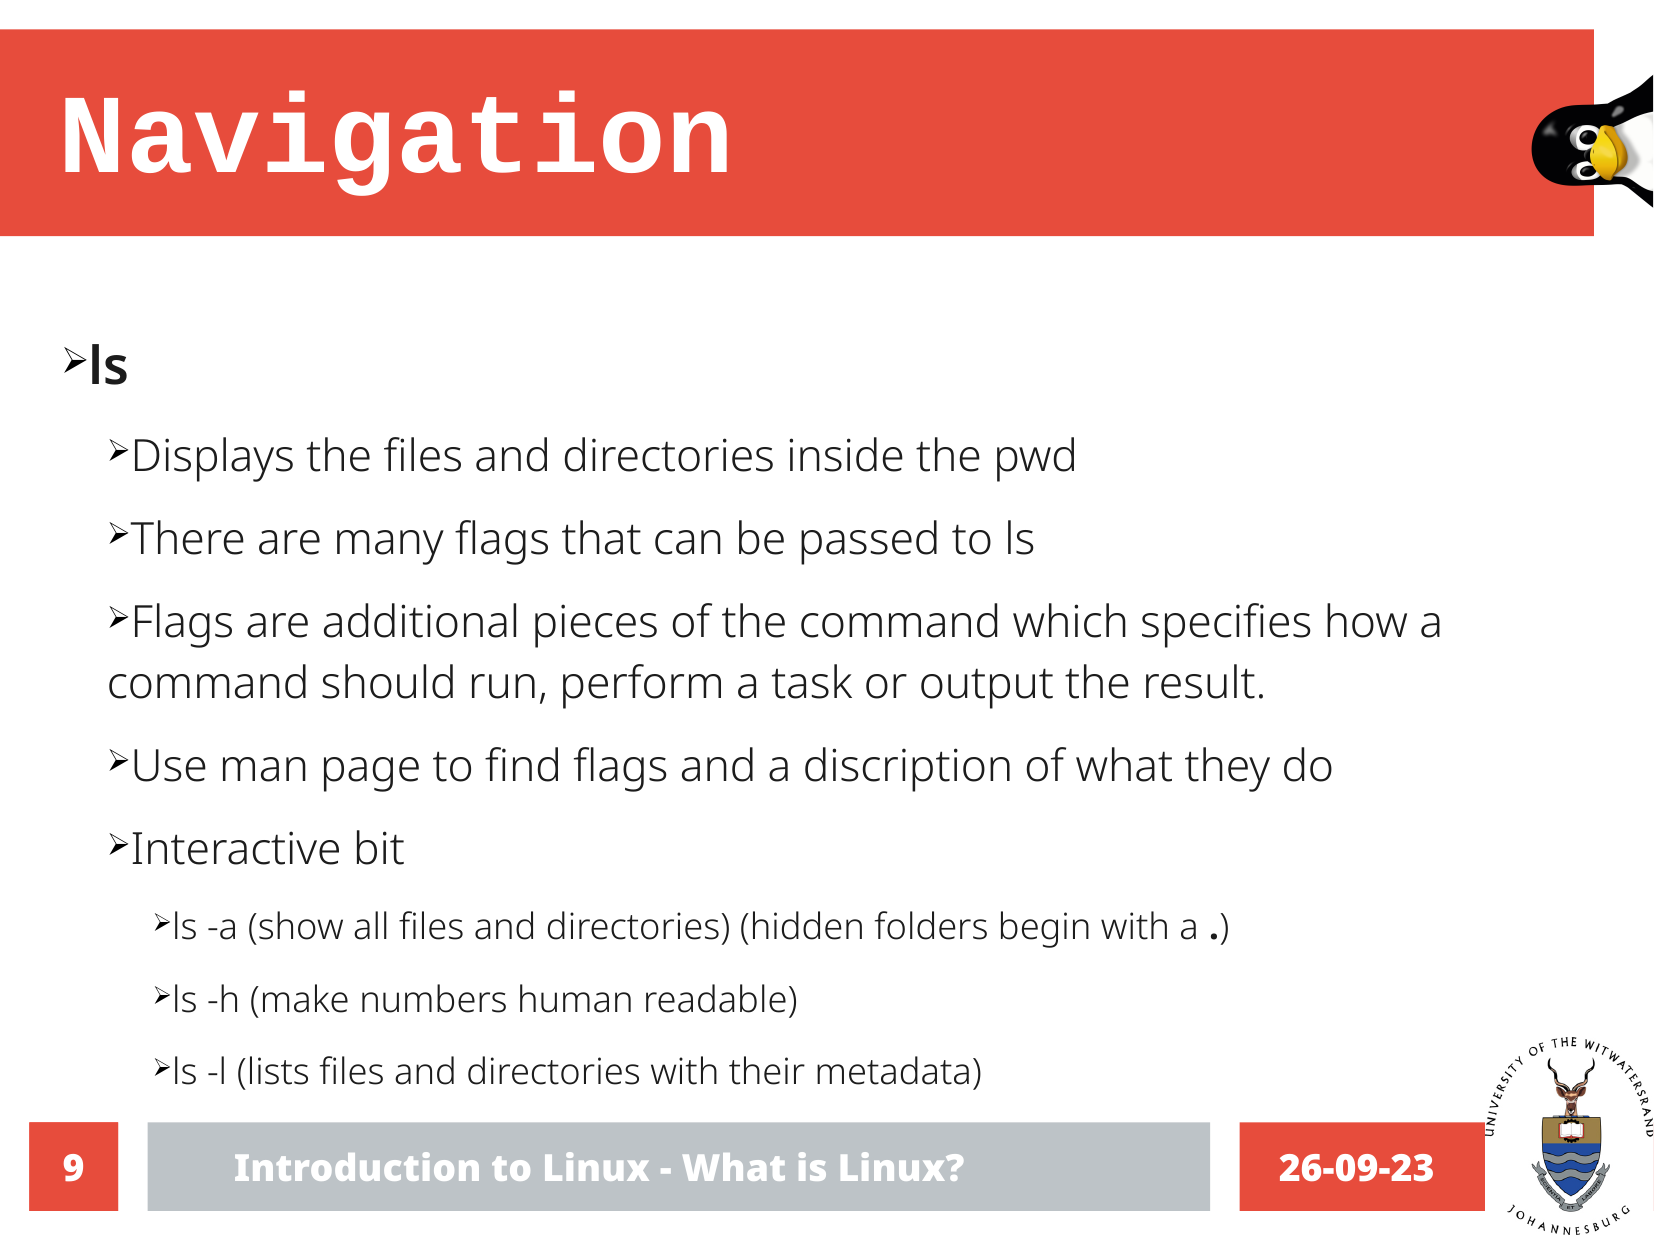

# Navigation
ls
Displays the files and directories inside the pwd
There are many flags that can be passed to ls
Flags are additional pieces of the command which specifies how a command should run, perform a task or output the result.
Use man page to find flags and a discription of what they do
Interactive bit
ls -a (show all files and directories) (hidden folders begin with a .)
ls -h (make numbers human readable)
ls -l (lists files and directories with their metadata)
9
 Introduction to Linux - What is Linux?